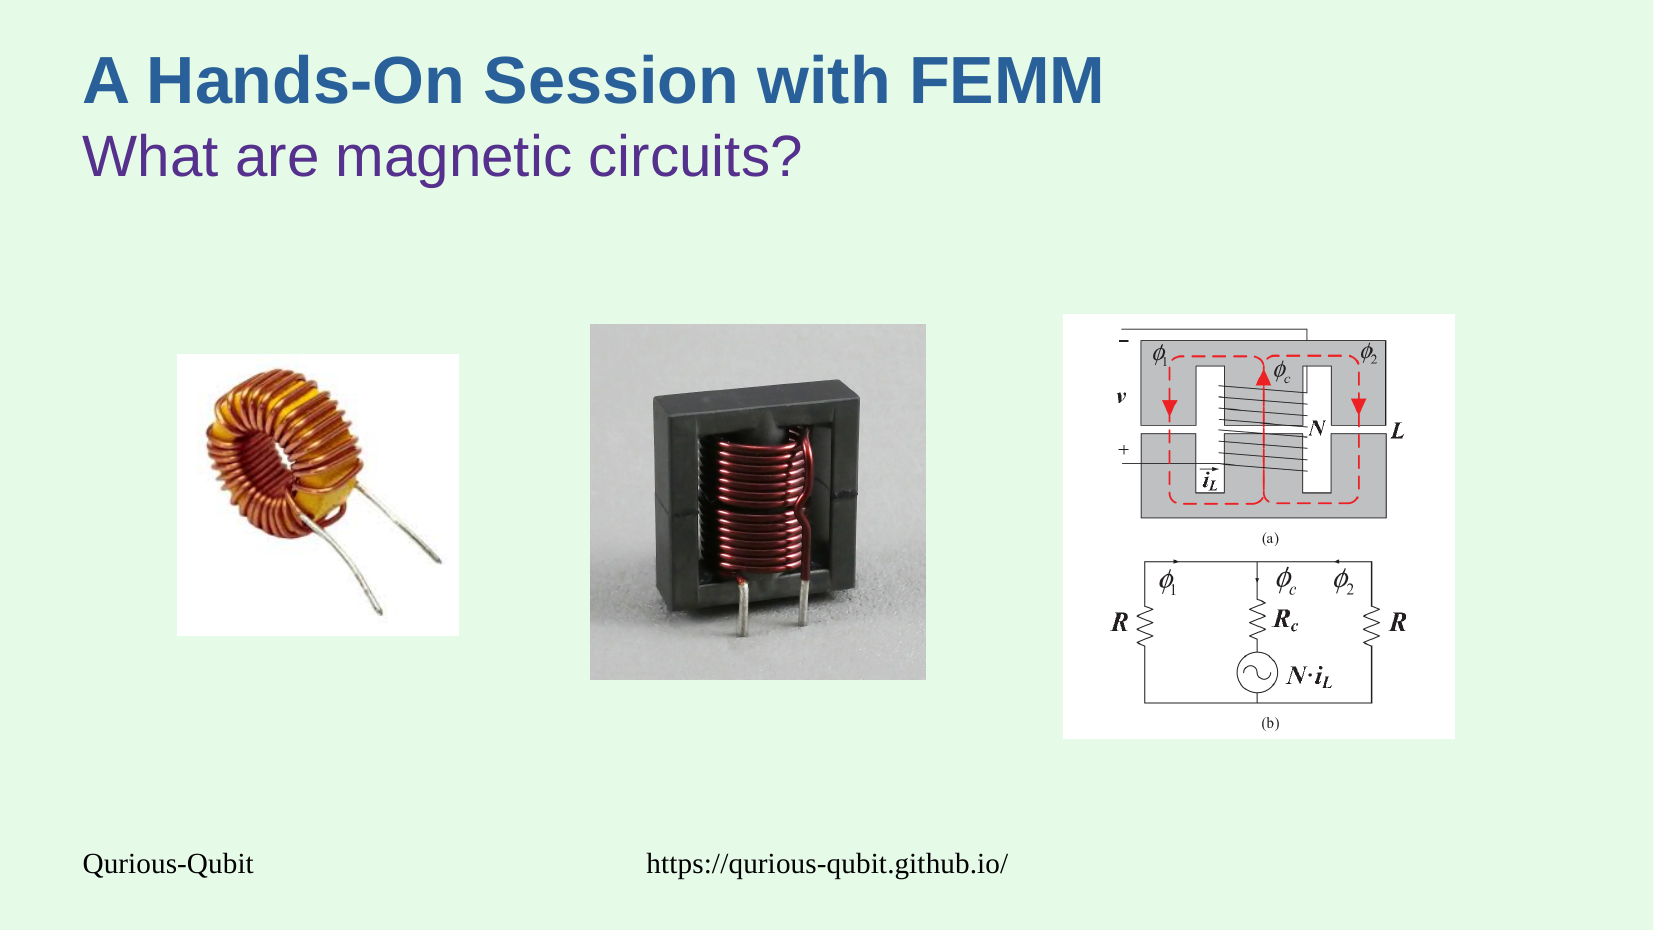

# A Hands-On Session with FEMM
What are magnetic circuits?
Qurious-Qubit
https://qurious-qubit.github.io/